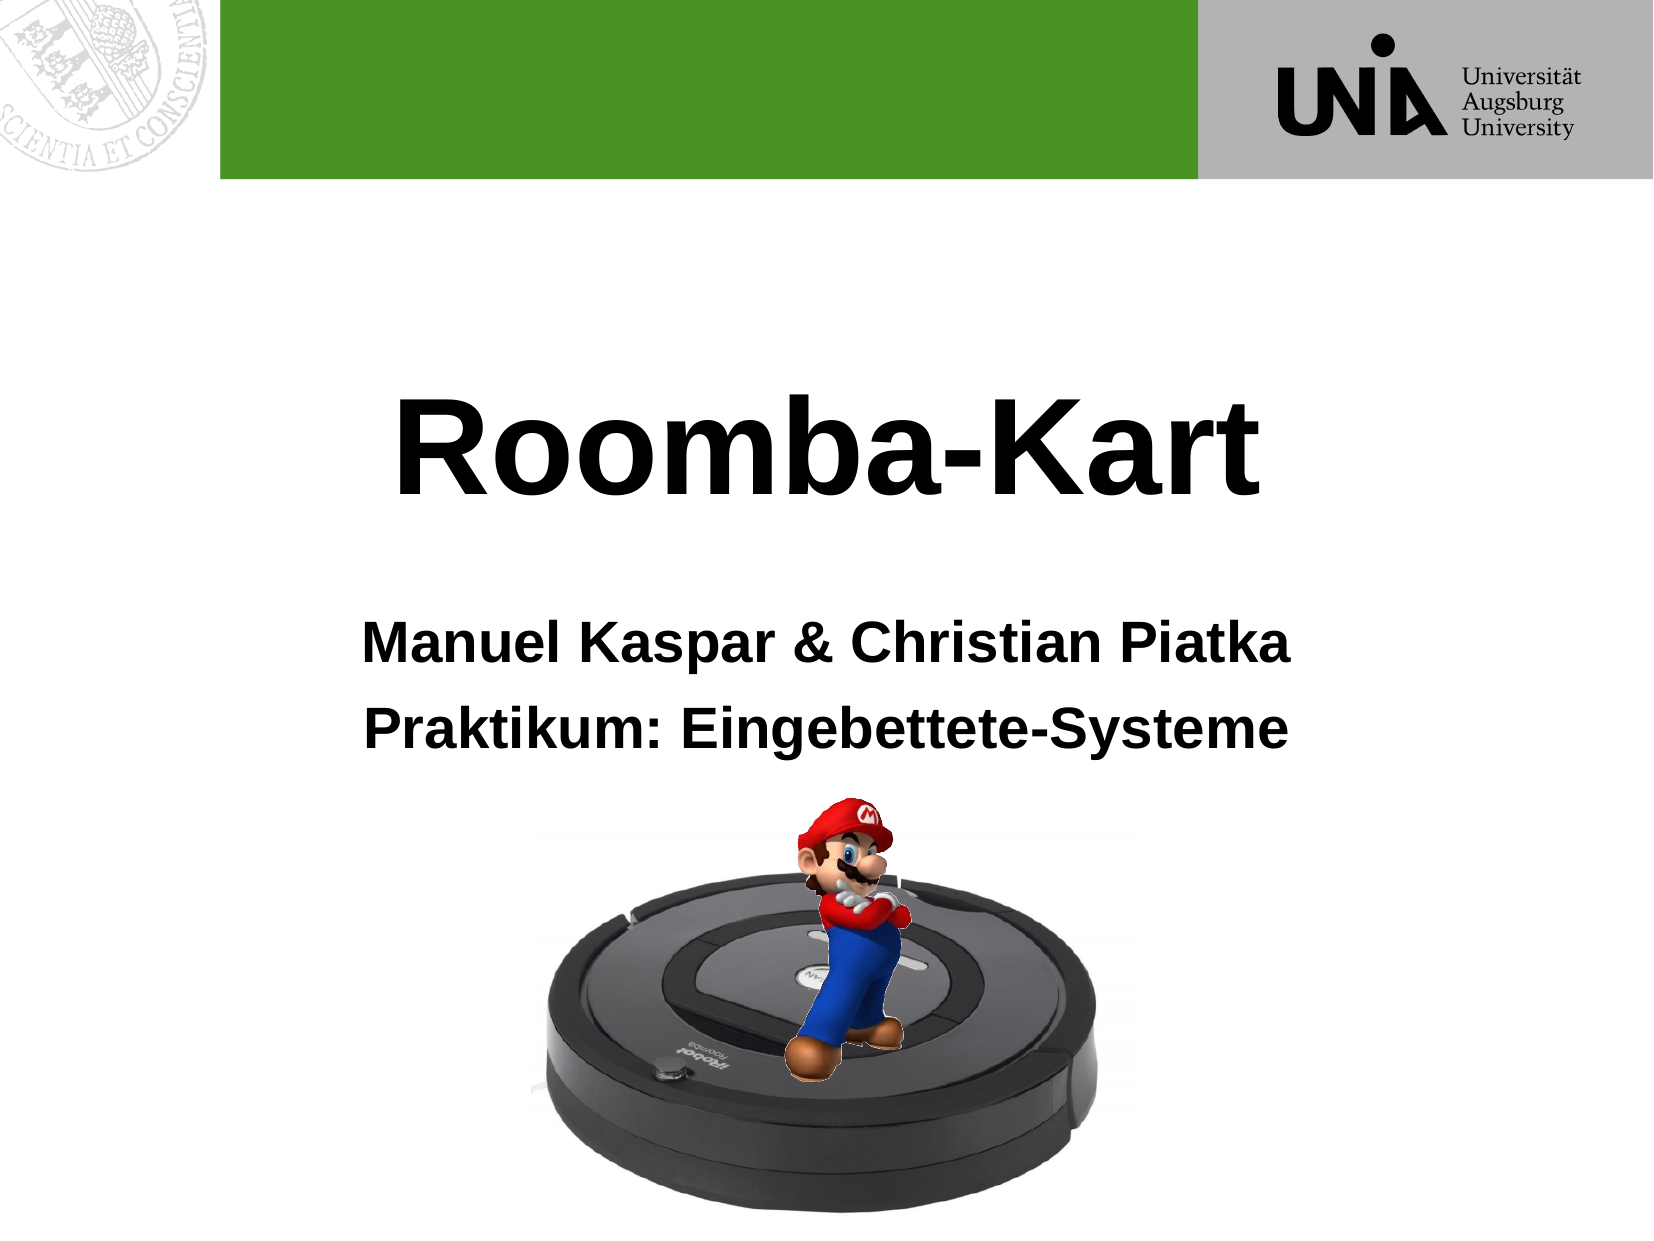

#
Roomba-Kart
Manuel Kaspar & Christian Piatka
Praktikum: Eingebettete-Systeme